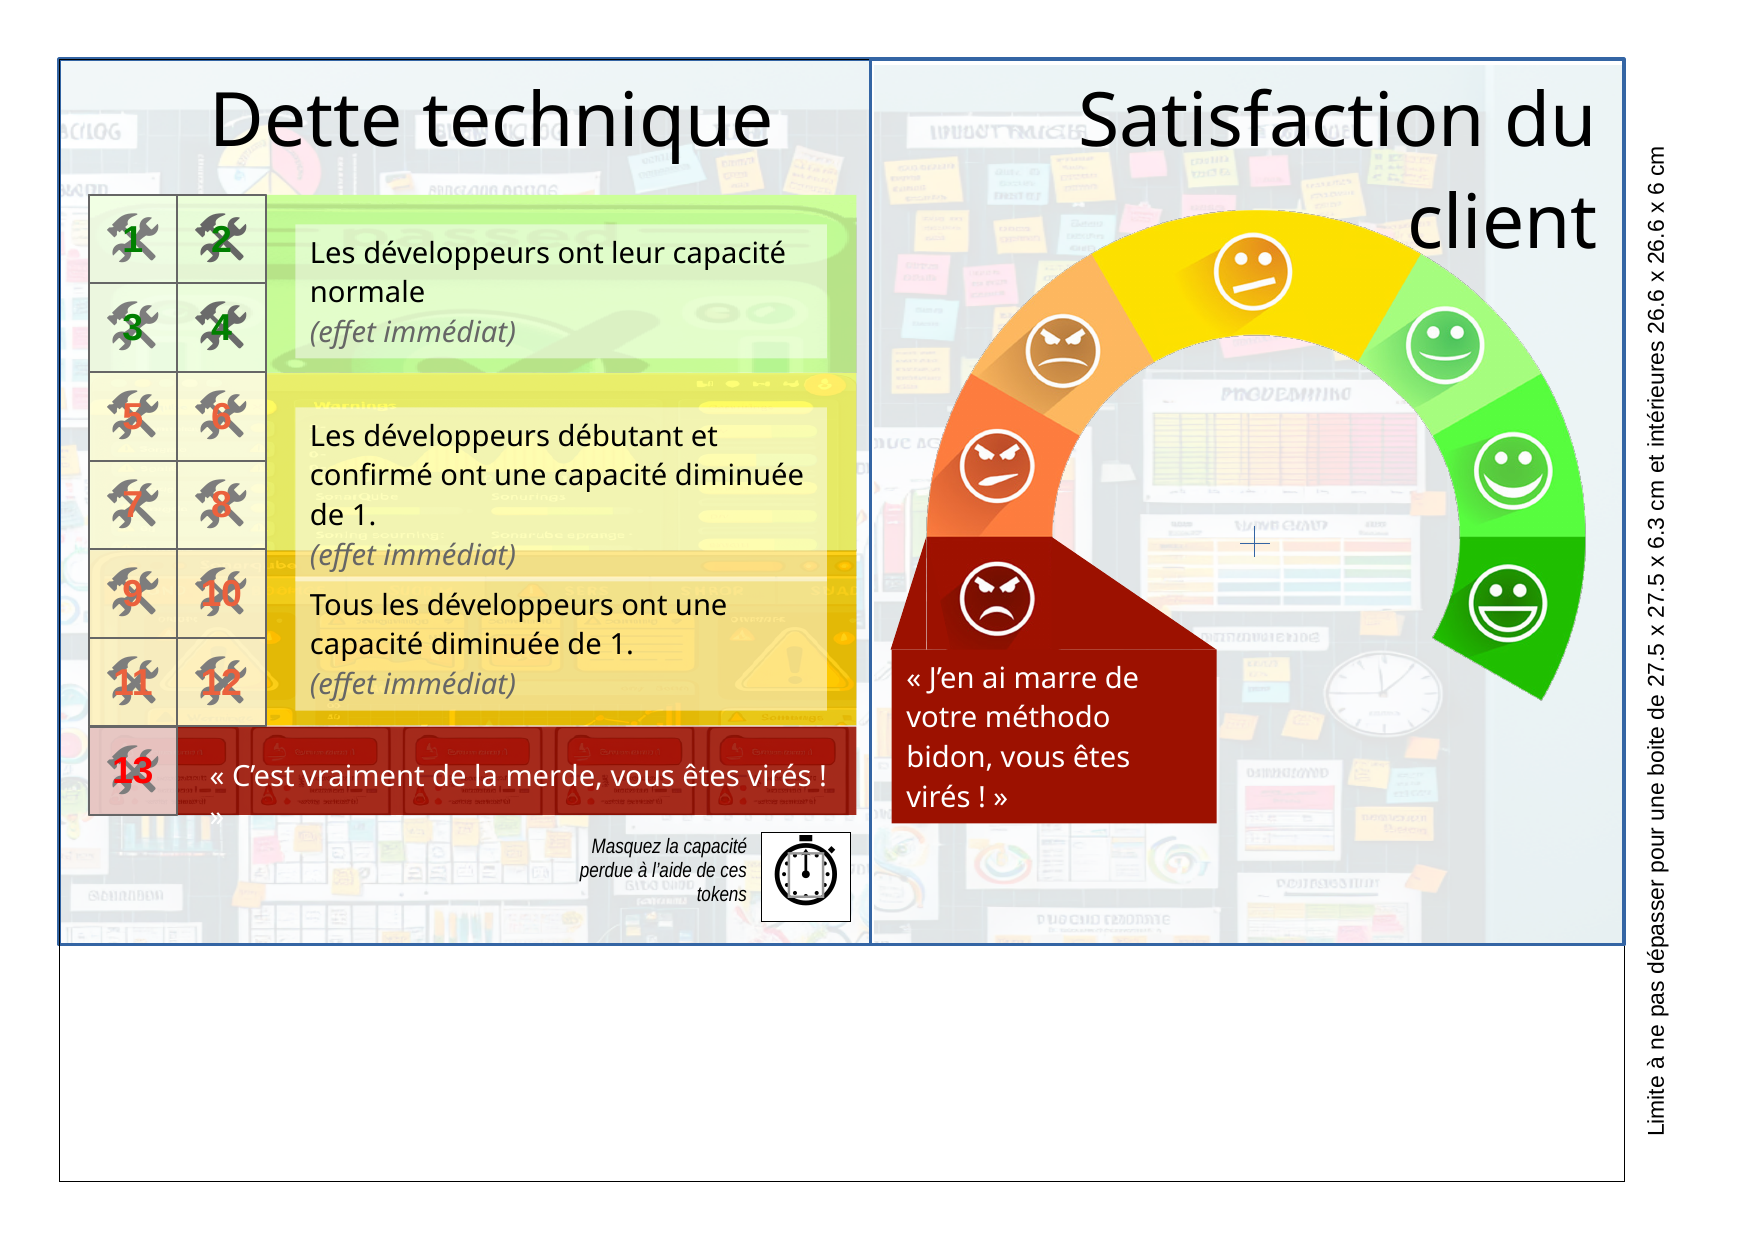

Dette technique
Satisfaction du client
🛠️
1
🛠️
2
Les développeurs ont leur capacité normale
(effet immédiat)
🛠️
3
🛠️
4
🛠️
5
🛠️
6
Les développeurs débutant et confirmé ont une capacité diminuée de 1.
(effet immédiat)
🛠️
7
🛠️
8
🛠️
9
🛠️
10
Tous les développeurs ont une capacité diminuée de 1.
(effet immédiat)
Limite à ne pas dépasser pour une boite de 27.5 x 27.5 x 6.3 cm et intérieures 26.6 x 26.6 x 6 cm
🛠️
11
🛠️
12
« J’en ai marre de votre méthodo bidon, vous êtes virés ! »
🛠️
13
« C’est vraiment de la merde, vous êtes virés ! »
Masquez la capacité perdue à l’aide de ces tokens
⏱️
❌